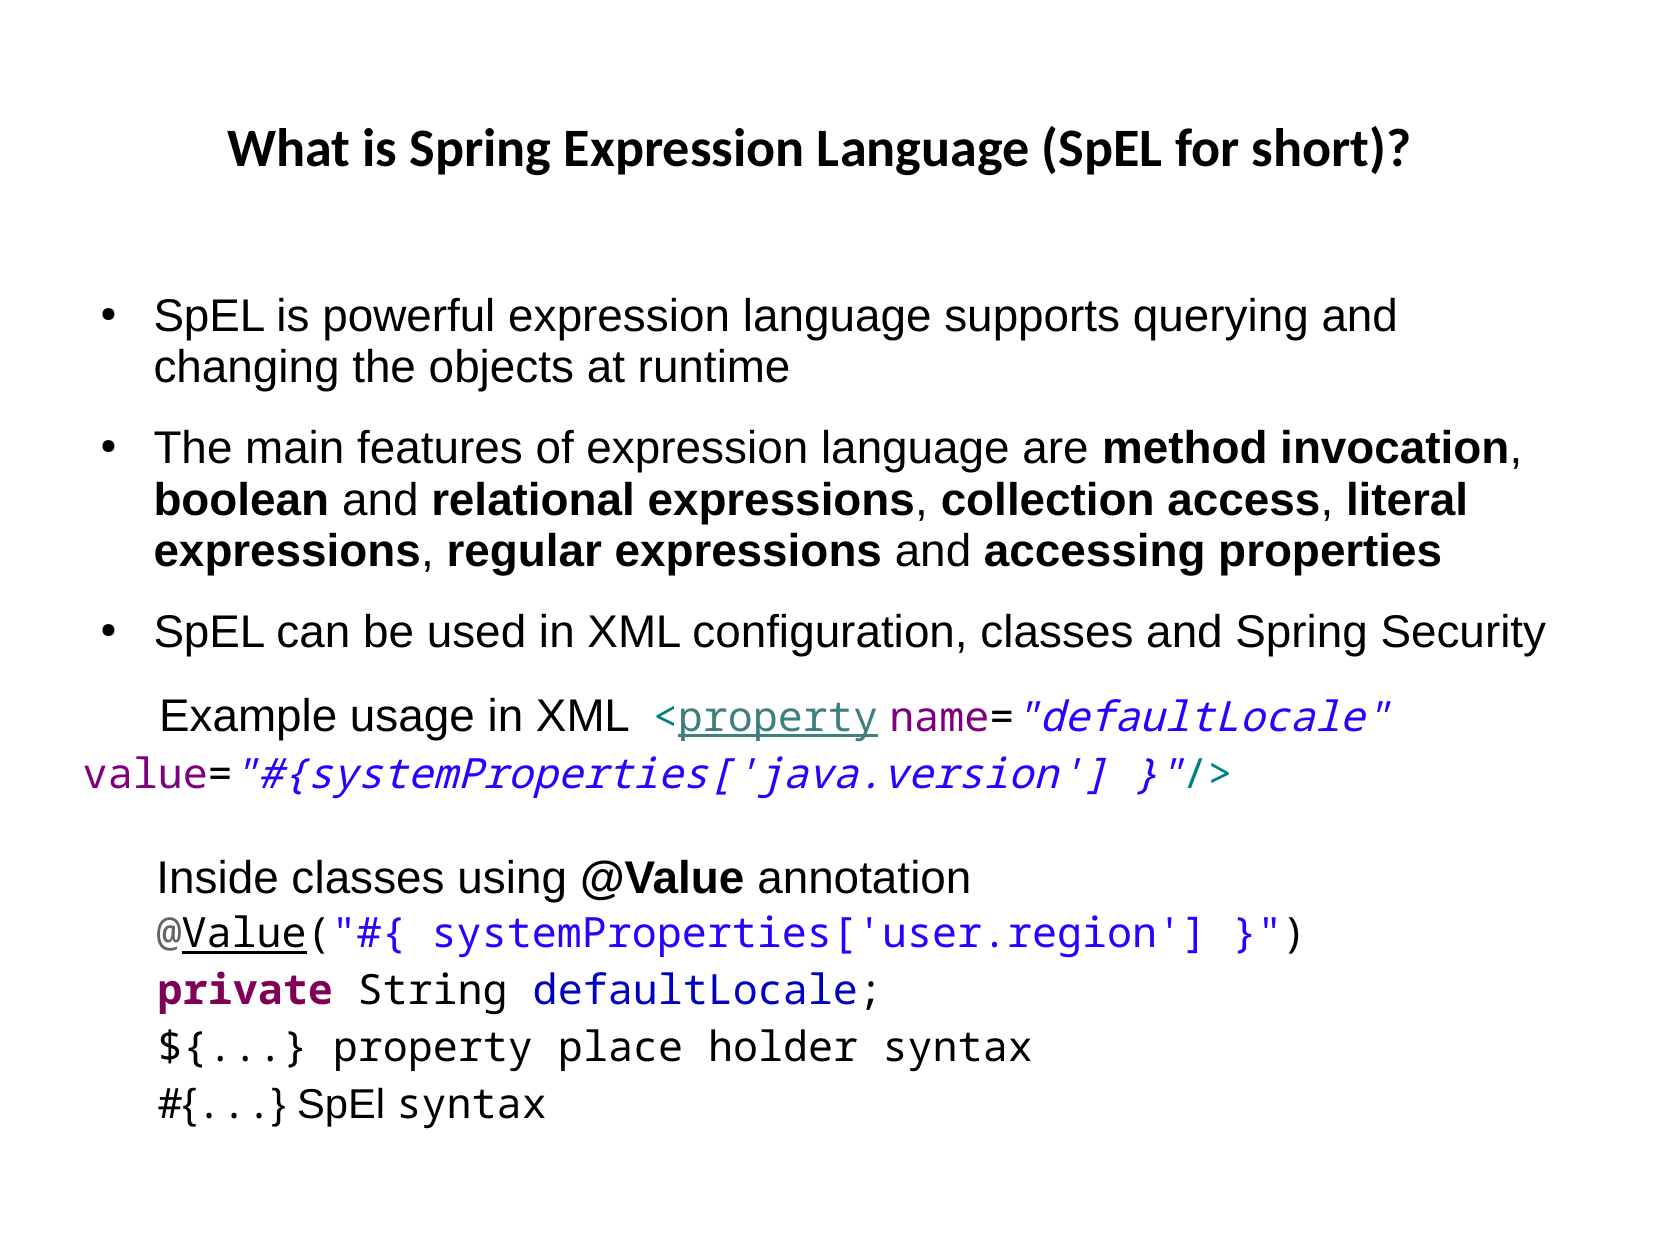

# What is Spring Expression Language (SpEL for short)?
SpEL is powerful expression language supports querying and changing the objects at runtime
The main features of expression language are method invocation, boolean and relational expressions, collection access, literal expressions, regular expressions and accessing properties
SpEL can be used in XML configuration, classes and Spring Security
 Example usage in XML <property name="defaultLocale" value="#{systemProperties['java.version'] }"/>
	Inside classes using @Value annotation
 @Value("#{ systemProperties['user.region'] }")
 private String defaultLocale;
 ${...} property place holder syntax
 #{...} SpEl syntax